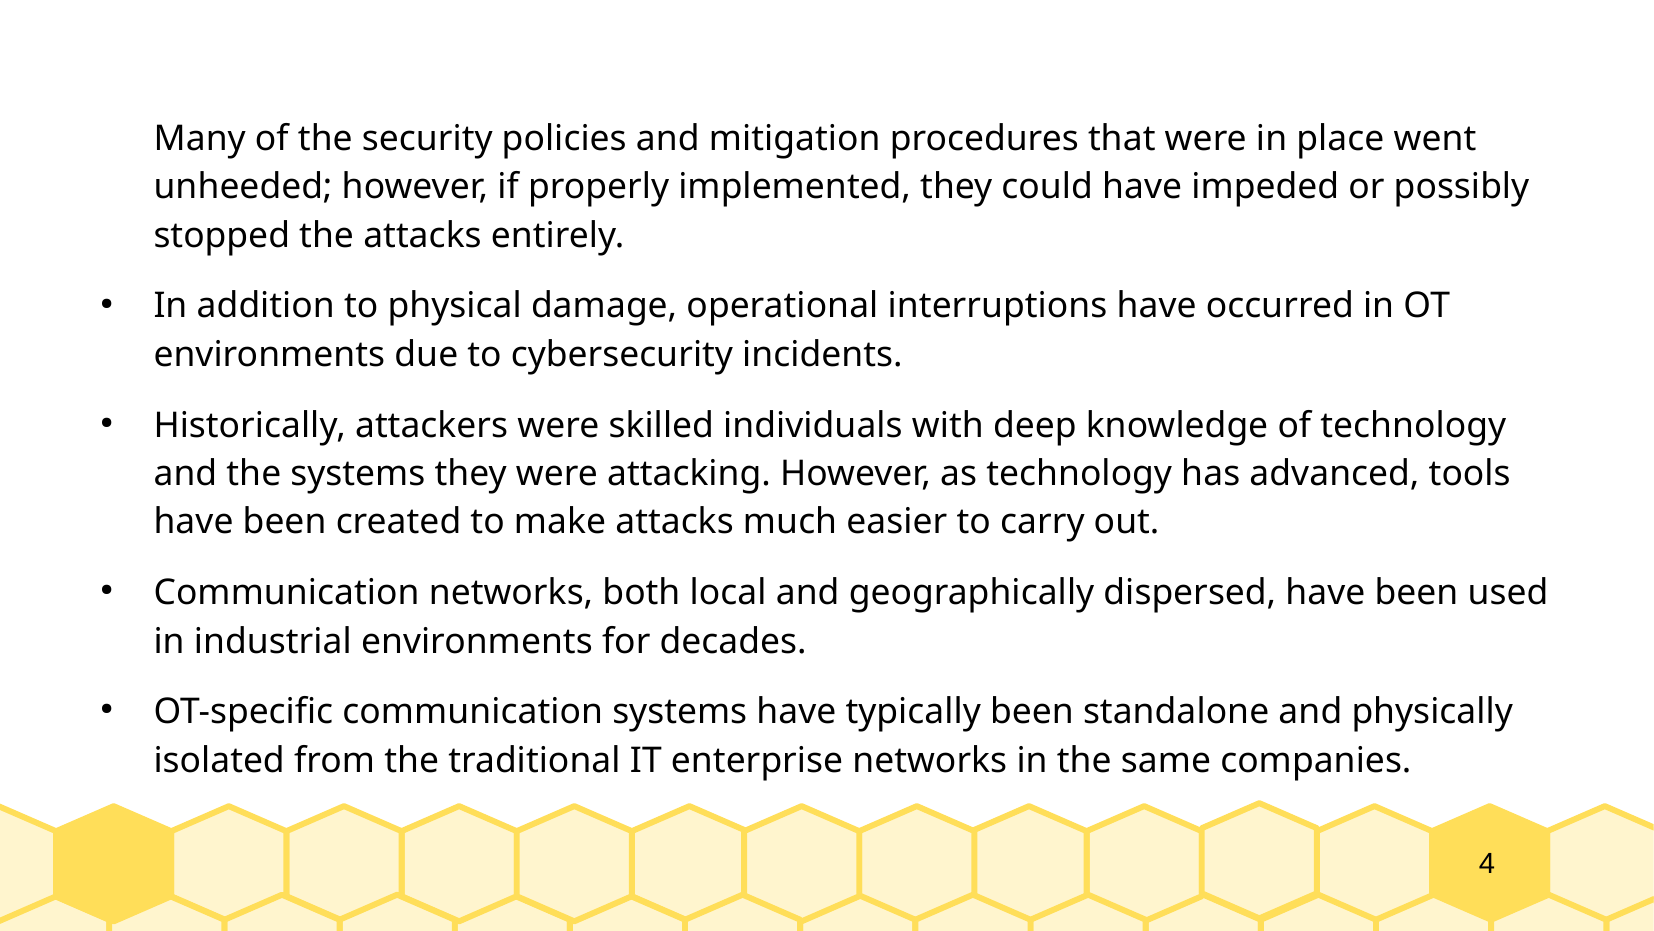

# Many of the security policies and mitigation procedures that were in place went unheeded; however, if properly implemented, they could have impeded or possibly stopped the attacks entirely.
In addition to physical damage, operational interruptions have occurred in OT environments due to cybersecurity incidents.
Historically, attackers were skilled individuals with deep knowledge of technology and the systems they were attacking. However, as technology has advanced, tools have been created to make attacks much easier to carry out.
Communication networks, both local and geographically dispersed, have been used in industrial environments for decades.
OT-specific communication systems have typically been standalone and physically isolated from the traditional IT enterprise networks in the same companies.